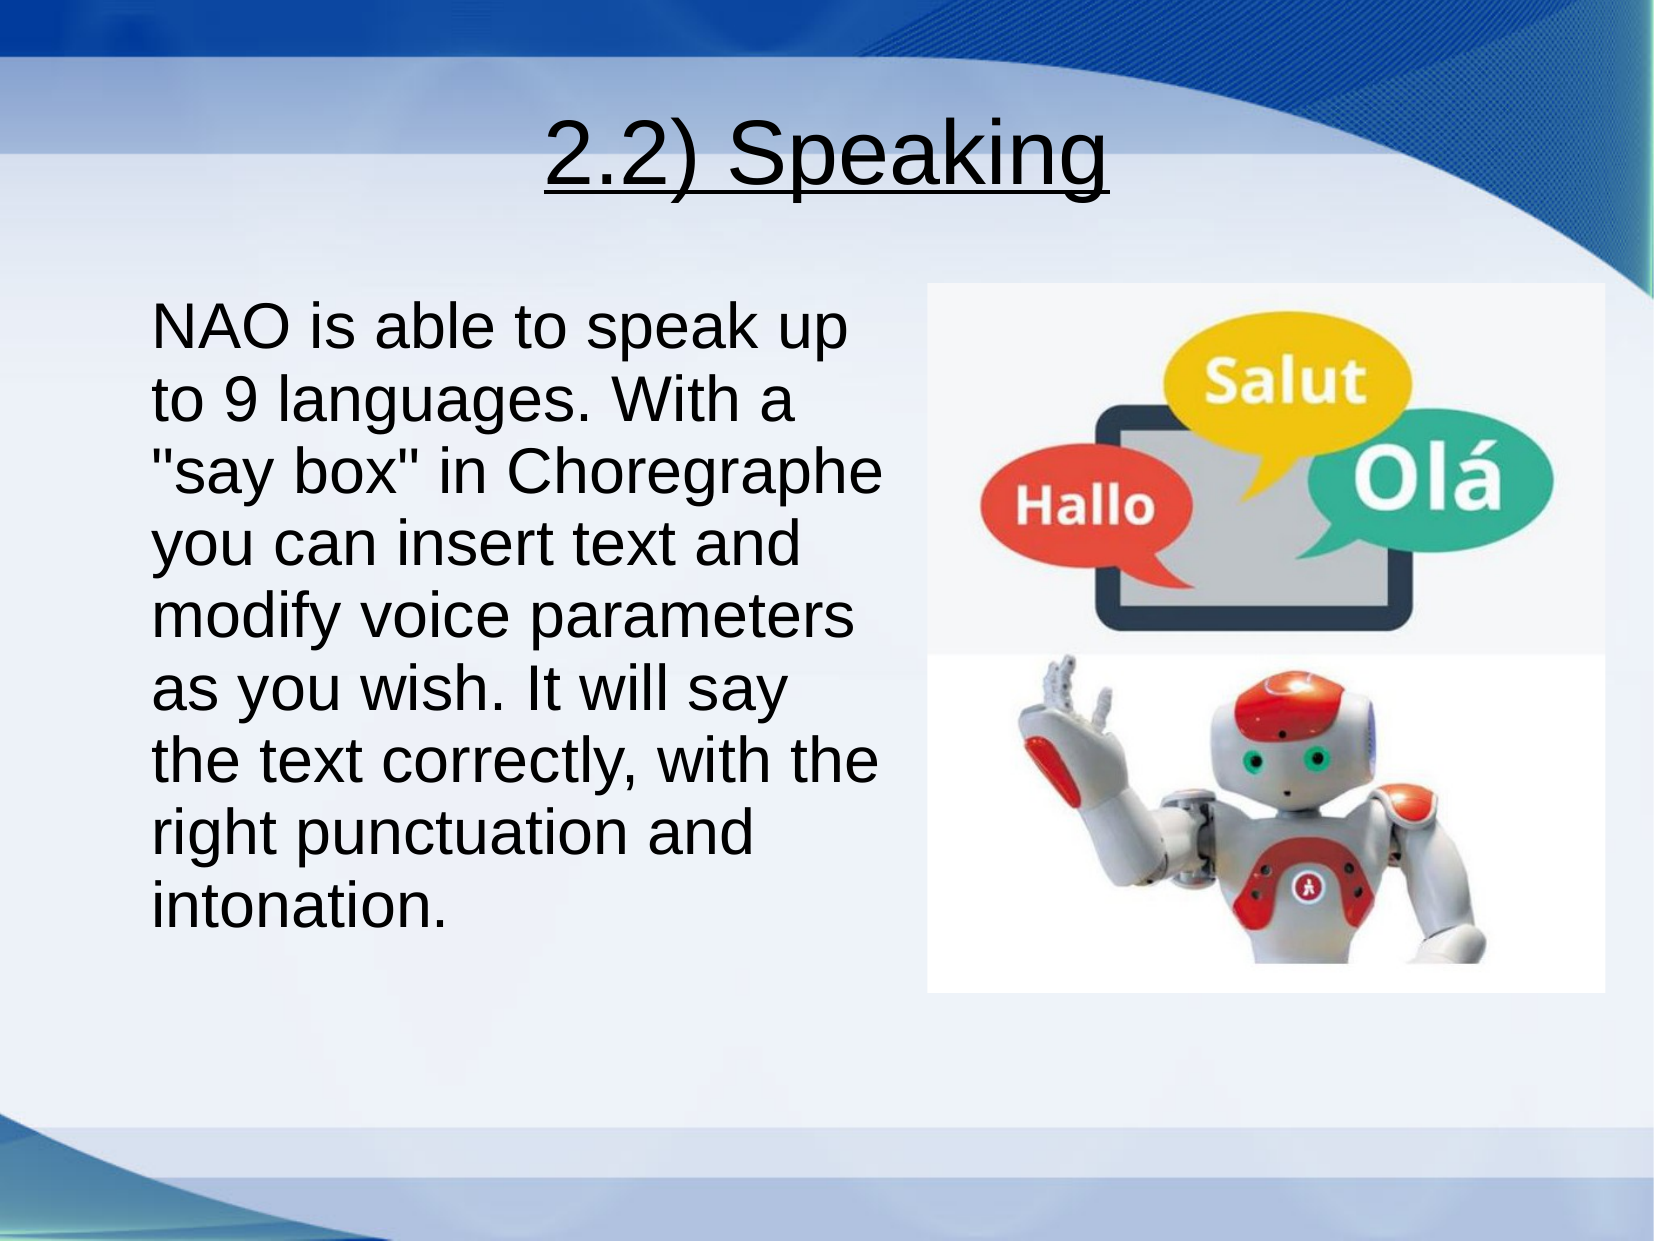

# 2.2) Speaking
NAO is able to speak up to 9 languages. With a "say box" in Choregraphe you can insert text and modify voice parameters as you wish. It will say the text correctly, with the right punctuation and intonation.